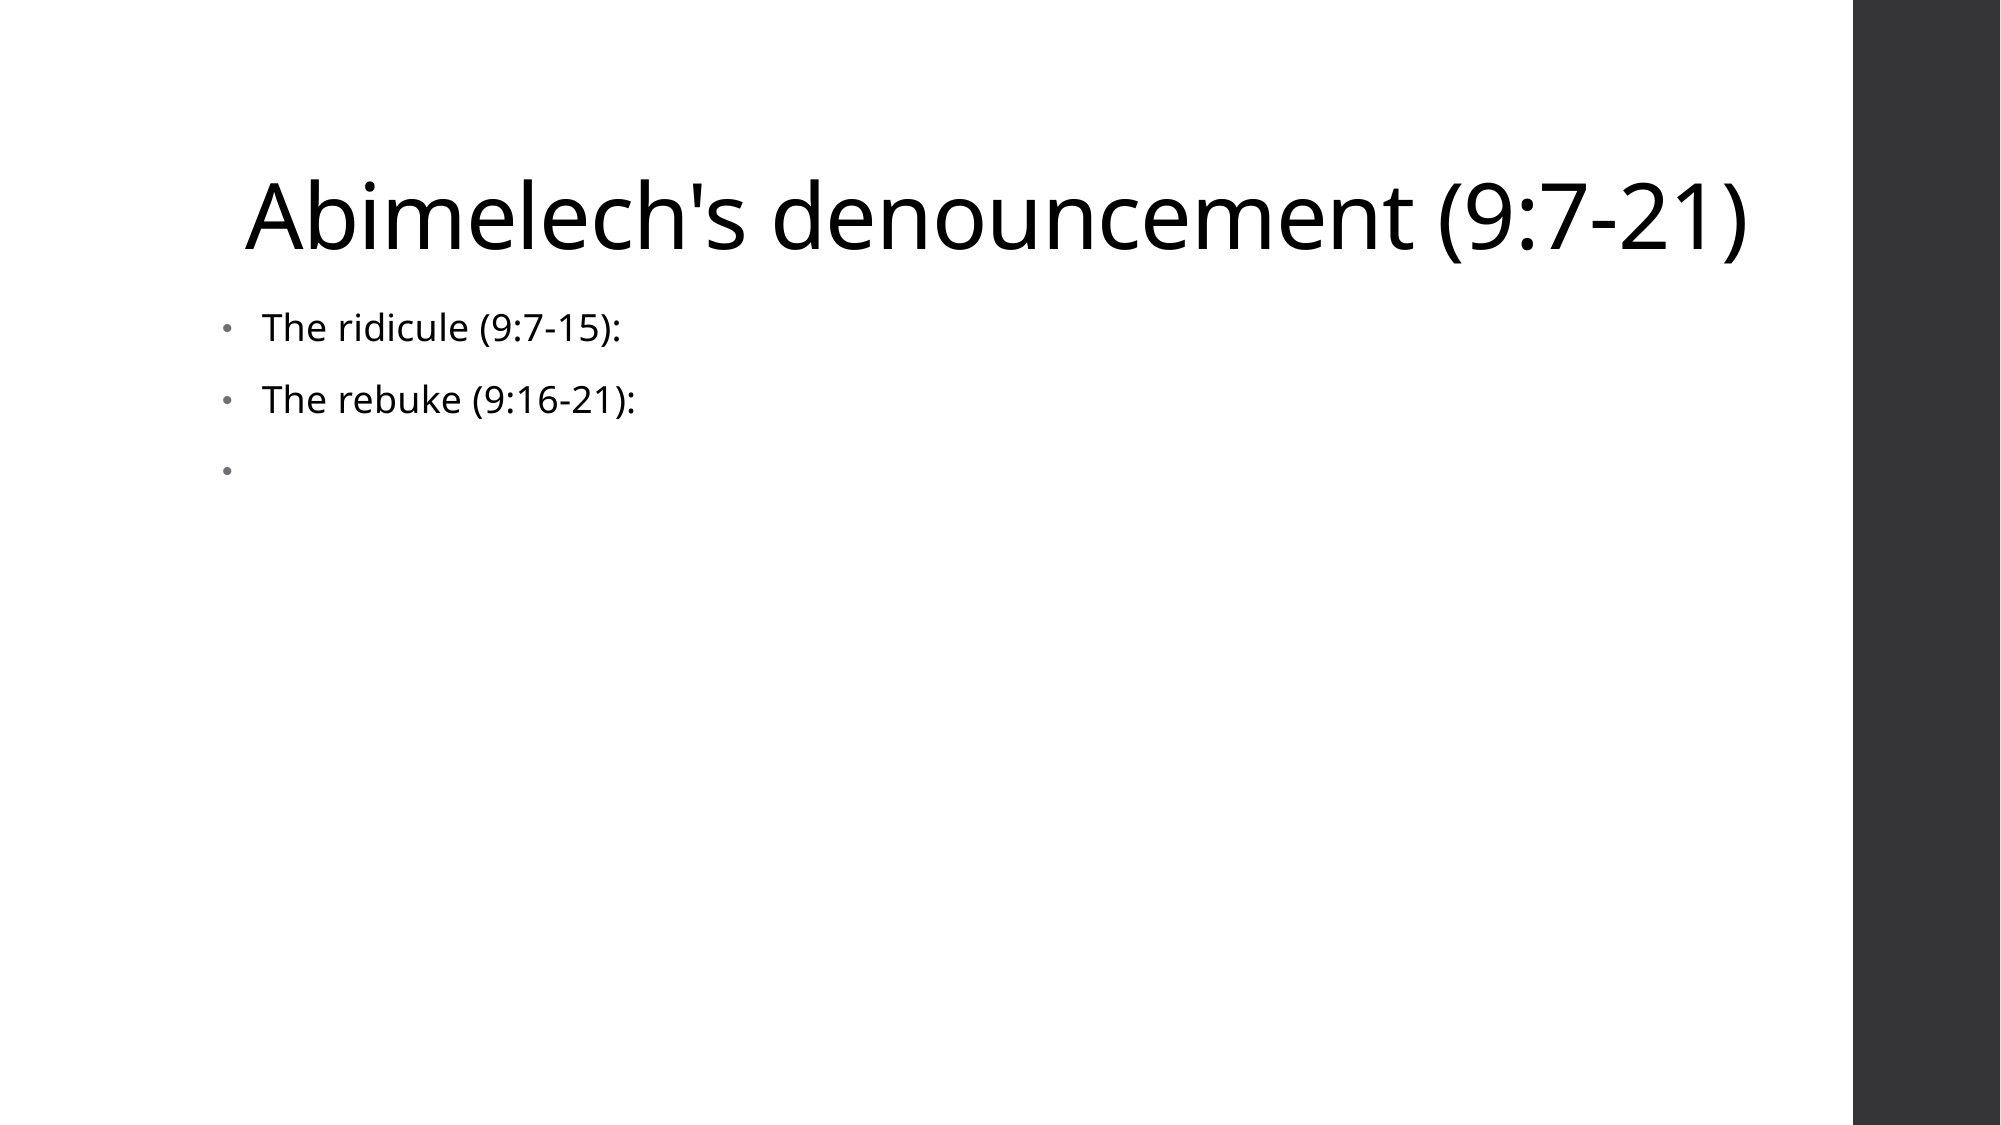

# Abimelech's denouncement (9:7-21)
 The ridicule (9:7-15):
 The rebuke (9:16-21):